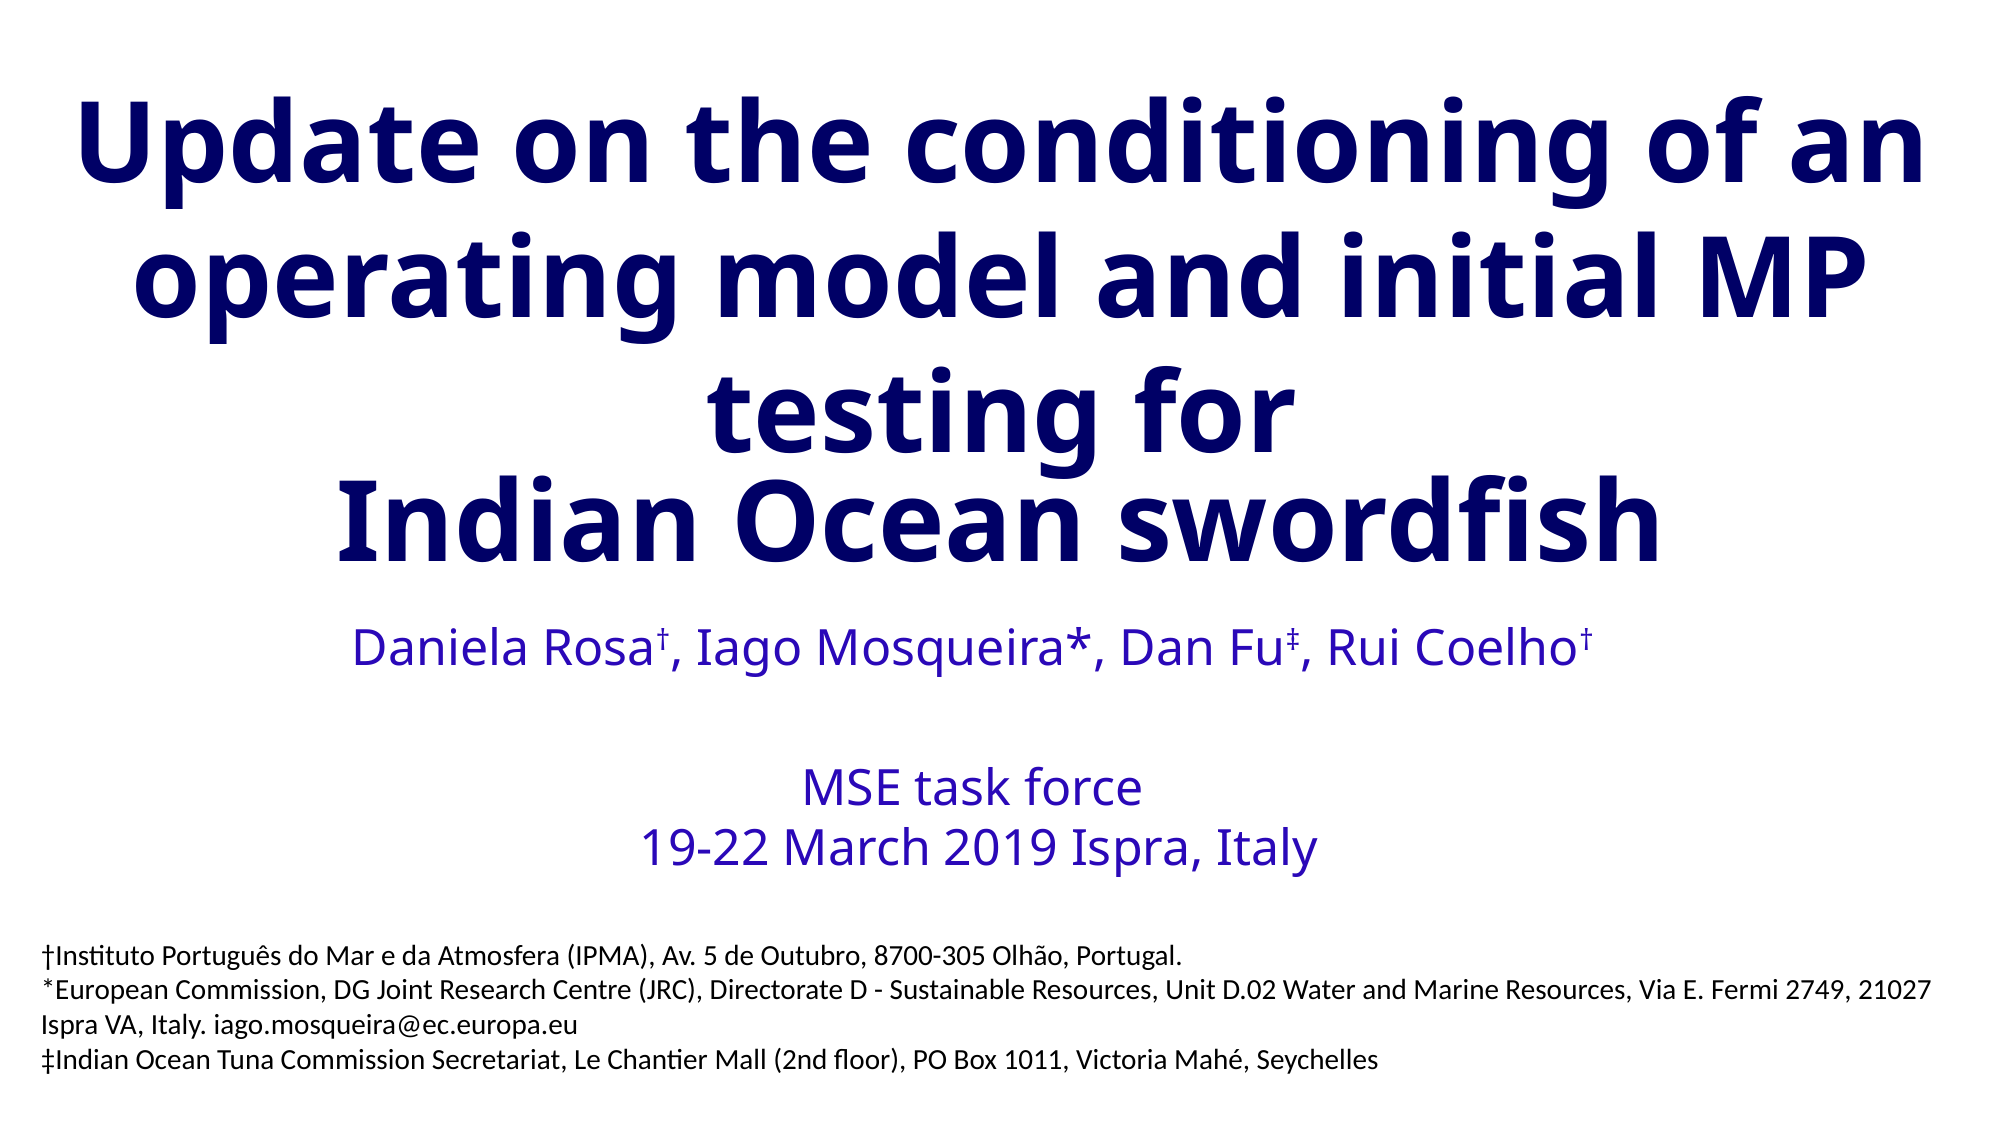

Update on the conditioning of an operating model and initial MP testing for
Indian Ocean swordfish
Daniela Rosa†, Iago Mosqueira*, Dan Fu‡, Rui Coelho†
MSE task force
 19-22 March 2019 Ispra, Italy
†Instituto Português do Mar e da Atmosfera (IPMA), Av. 5 de Outubro, 8700-305 Olhão, Portugal.
*European Commission, DG Joint Research Centre (JRC), Directorate D - Sustainable Resources, Unit D.02 Water and Marine Resources, Via E. Fermi 2749, 21027 Ispra VA, Italy. iago.mosqueira@ec.europa.eu
‡Indian Ocean Tuna Commission Secretariat, Le Chantier Mall (2nd floor), PO Box 1011, Victoria Mahé, Seychelles